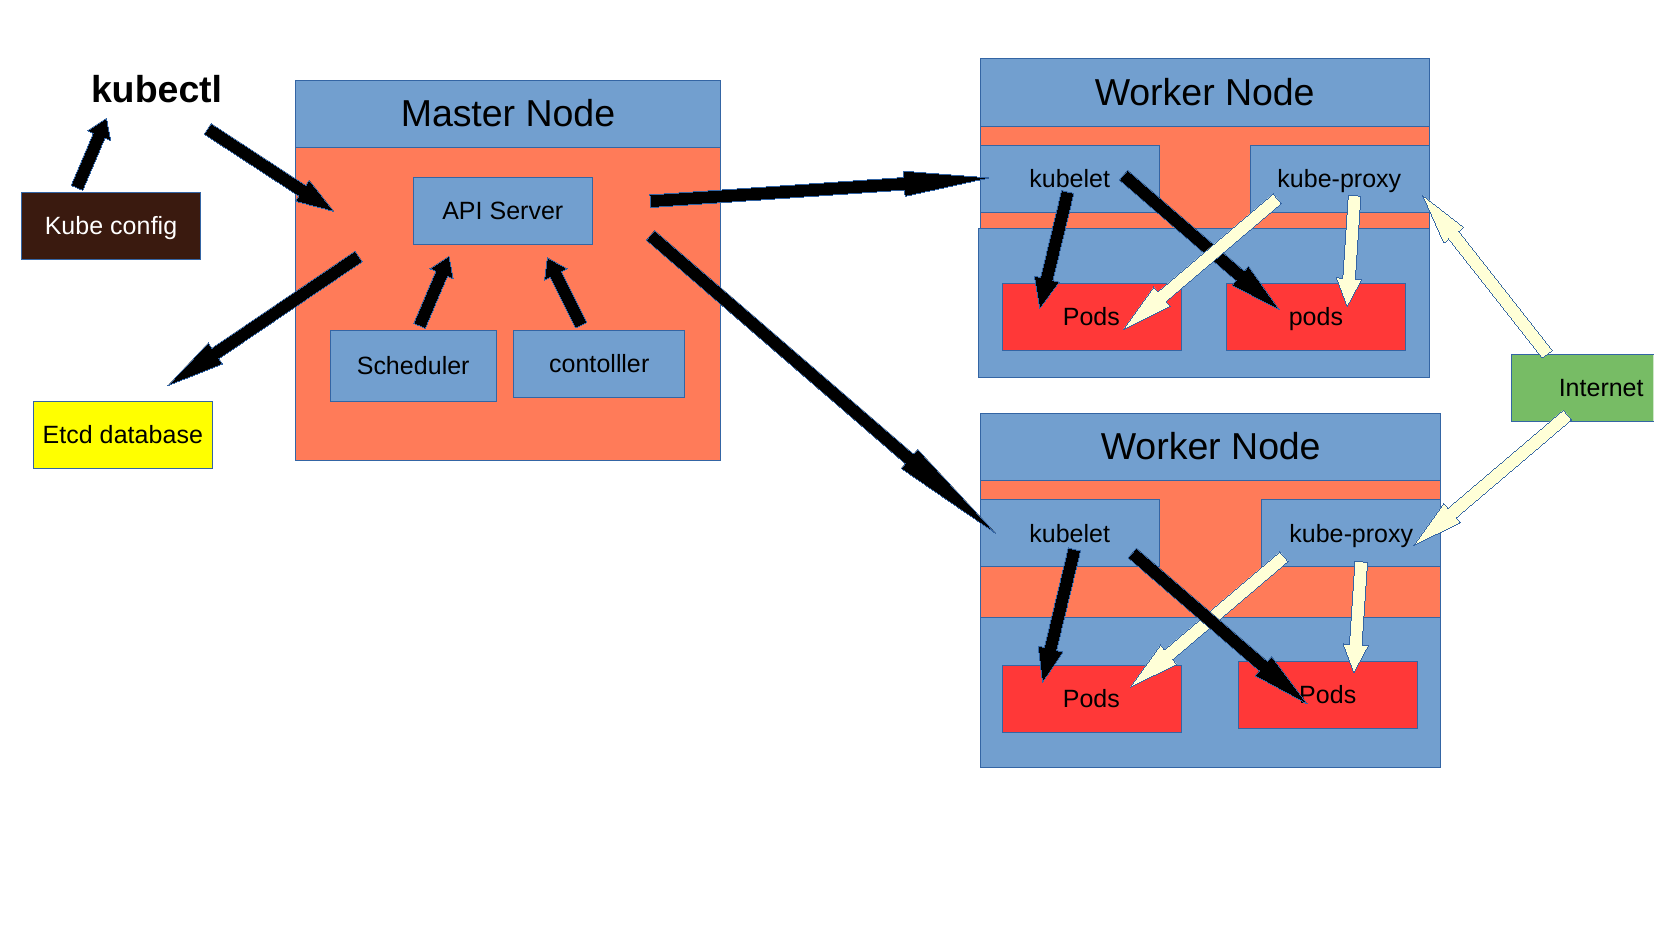

Worker Node
kubectl
Master Node
kubelet
kube-proxy
API Server
Kube config
Pods
pods
Scheduler
contolller
Internet
Etcd database
Worker Node
kubelet
kube-proxy
Pods
Pods